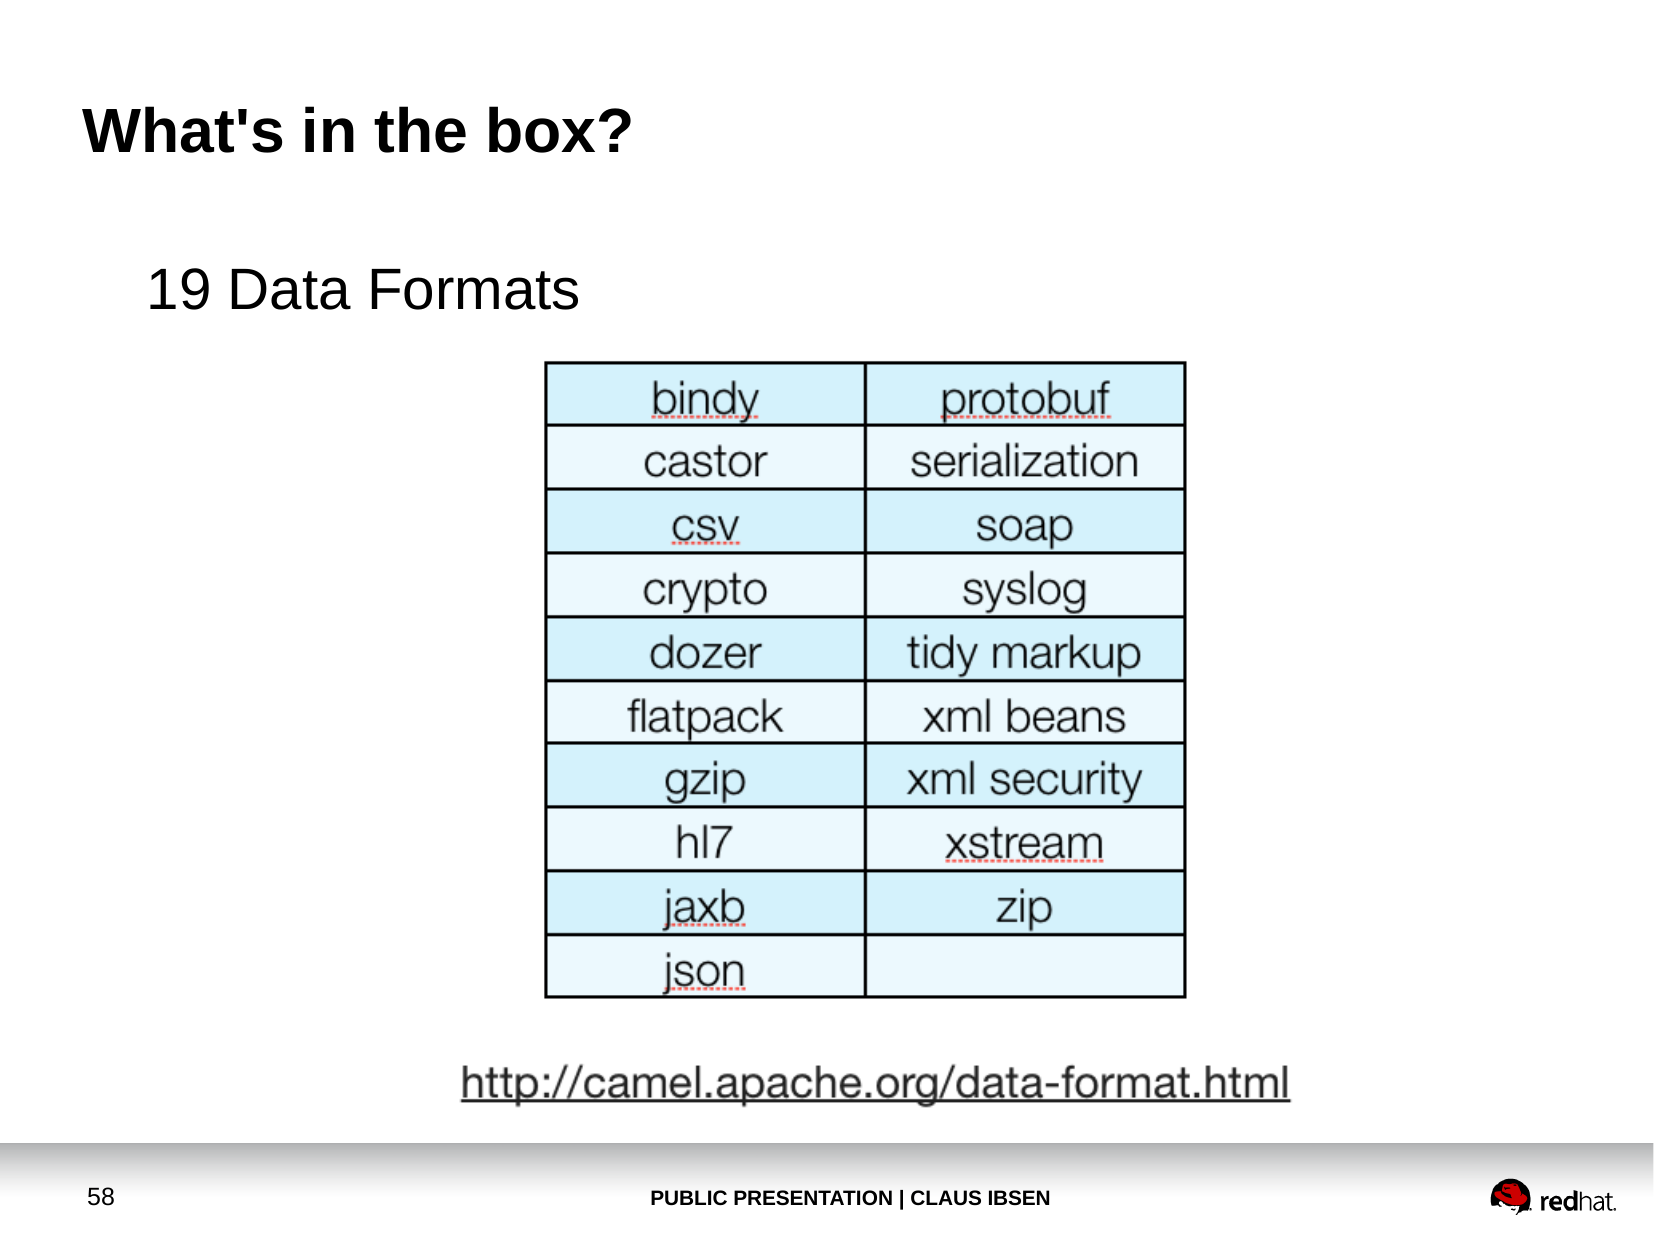

# What's in the box?
19 Data Formats